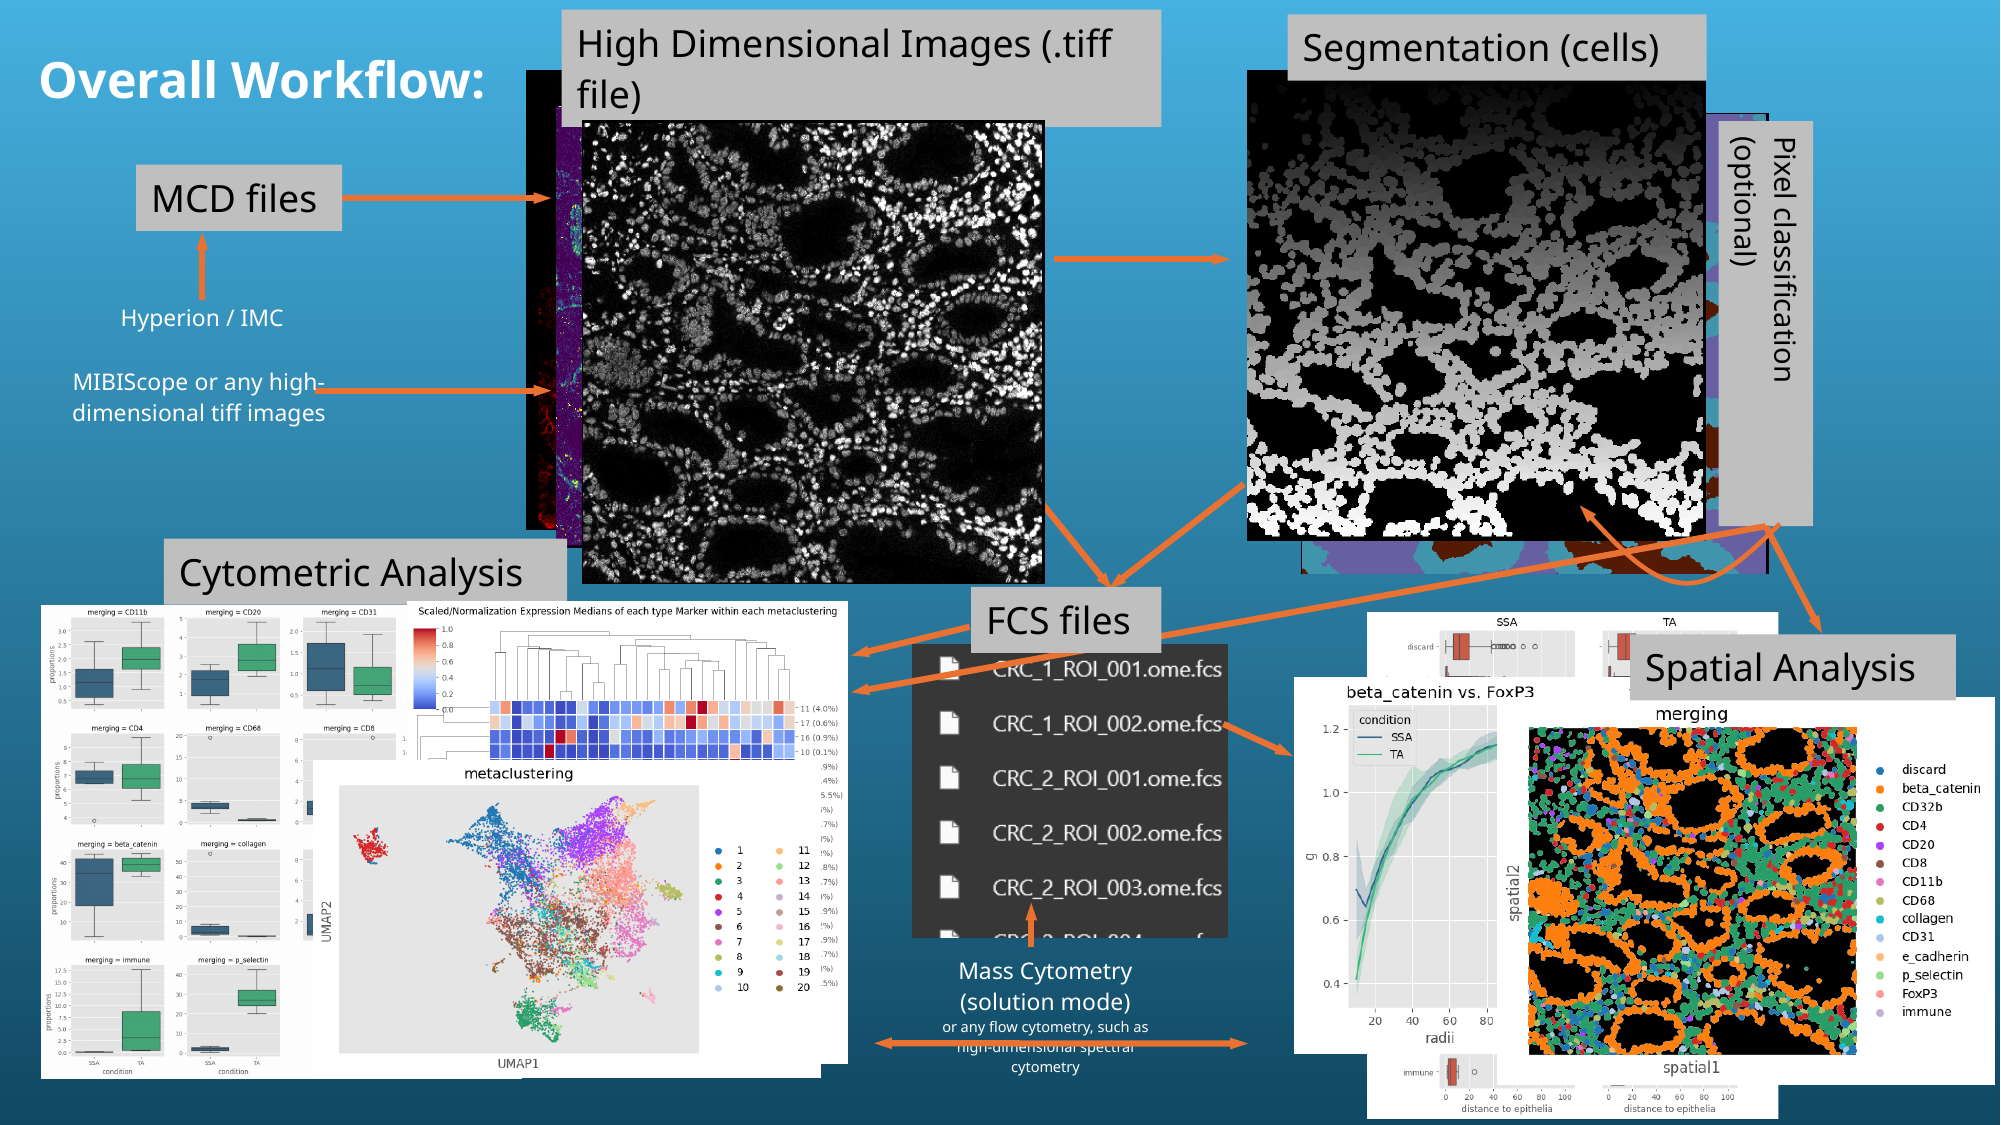

High Dimensional Images (.tiff file)
Segmentation (cells)
Overall Workflow:
MCD files
Pixel classification (optional)
Hyperion / IMC
MIBIScope or any high-dimensional tiff images
Cytometric Analysis
FCS files
Spatial Analysis
Mass Cytometry
(solution mode)
or any flow cytometry, such as high-dimensional spectral cytometry